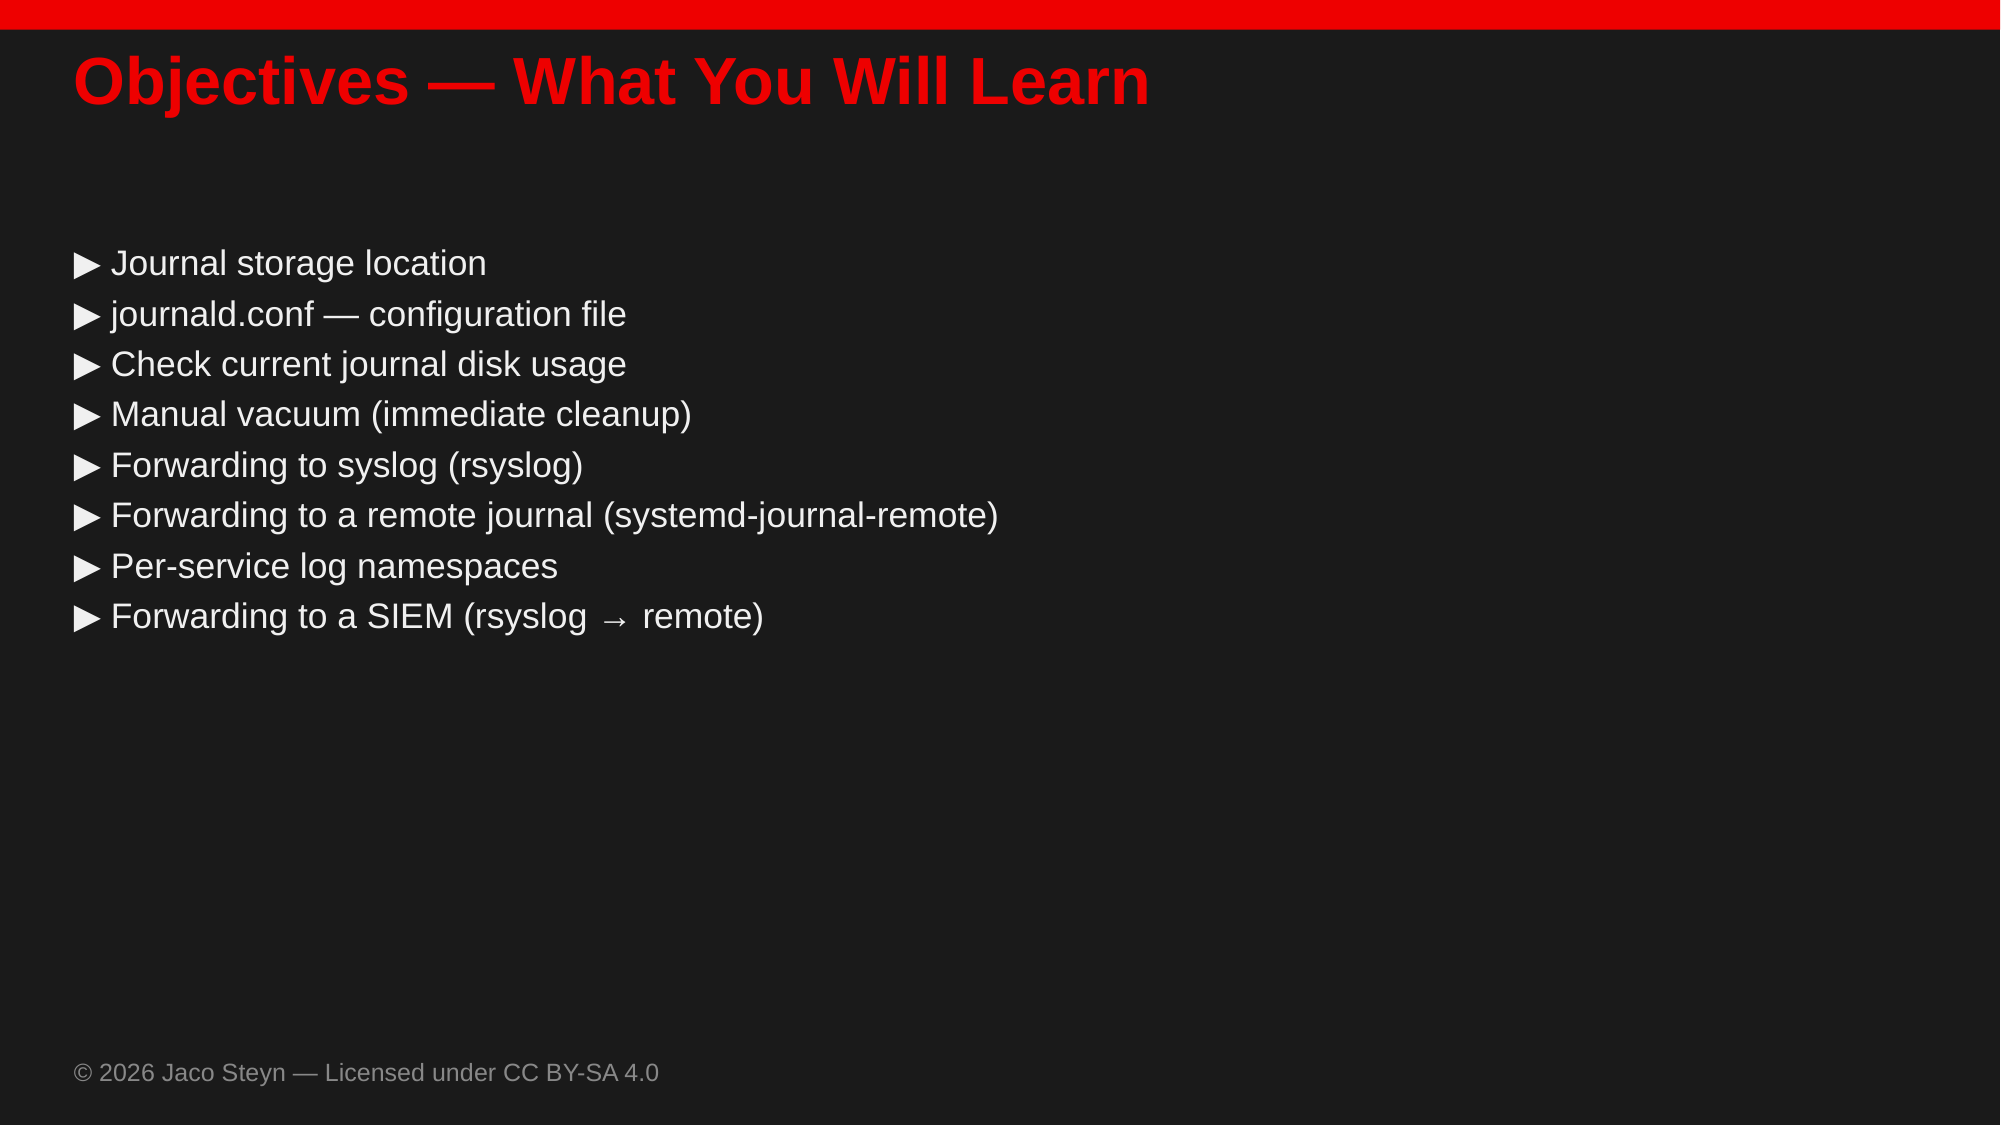

Objectives — What You Will Learn
▶ Journal storage location
▶ journald.conf — configuration file
▶ Check current journal disk usage
▶ Manual vacuum (immediate cleanup)
▶ Forwarding to syslog (rsyslog)
▶ Forwarding to a remote journal (systemd-journal-remote)
▶ Per-service log namespaces
▶ Forwarding to a SIEM (rsyslog → remote)
© 2026 Jaco Steyn — Licensed under CC BY-SA 4.0